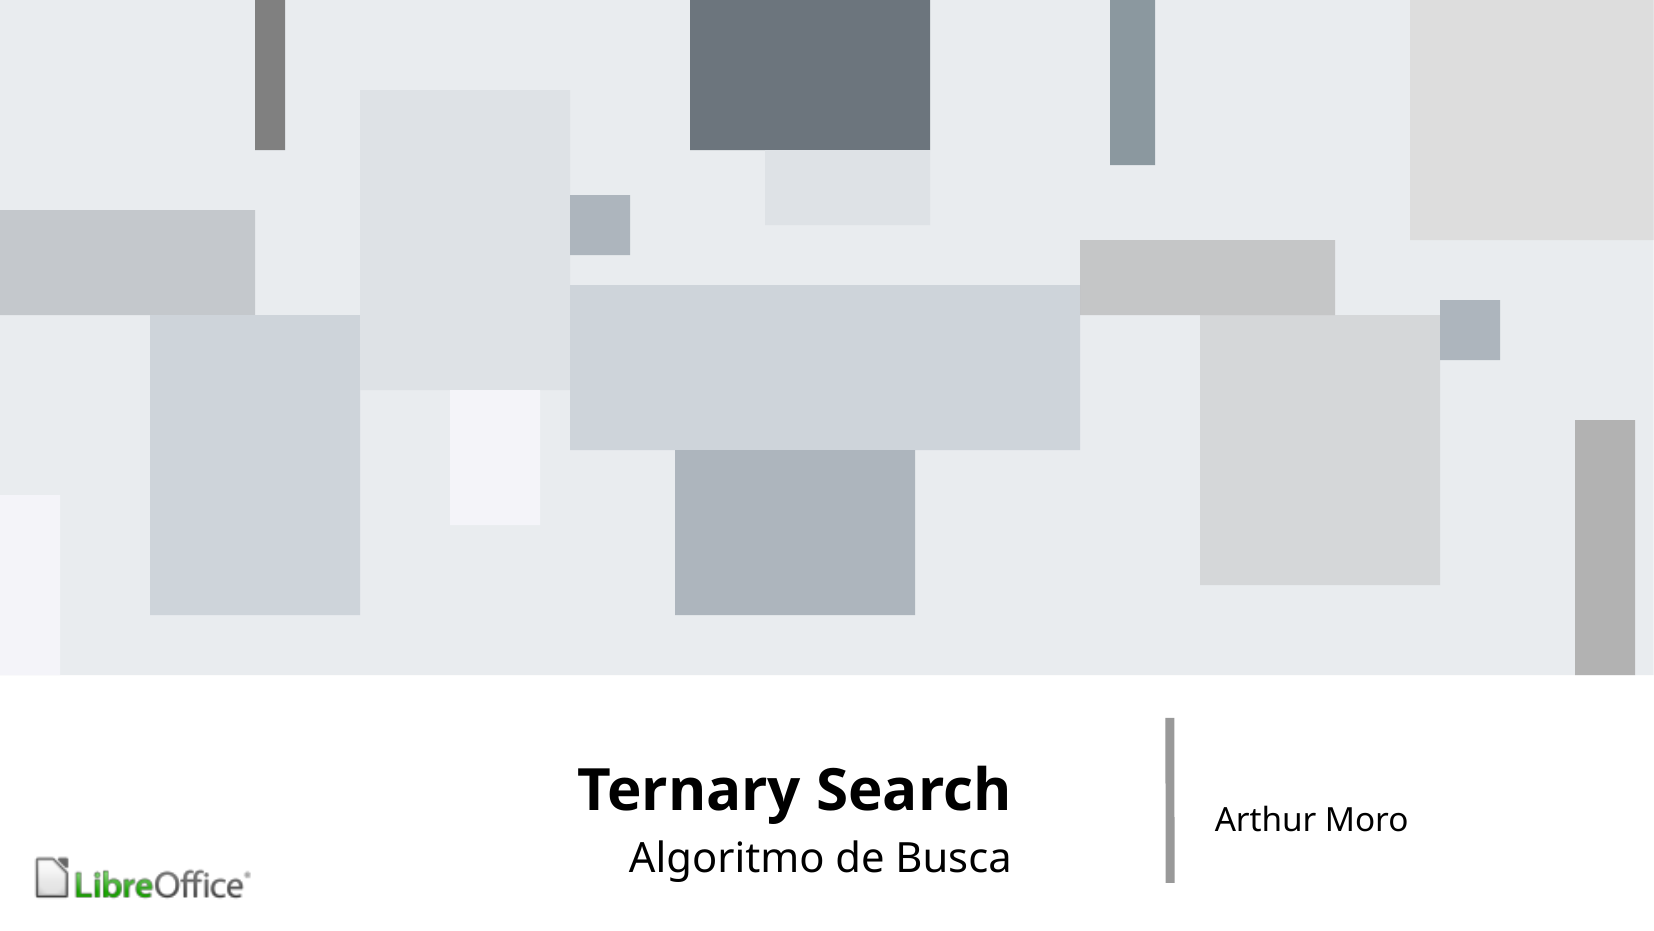

Ternary Search
Algoritmo de Busca
Arthur Moro